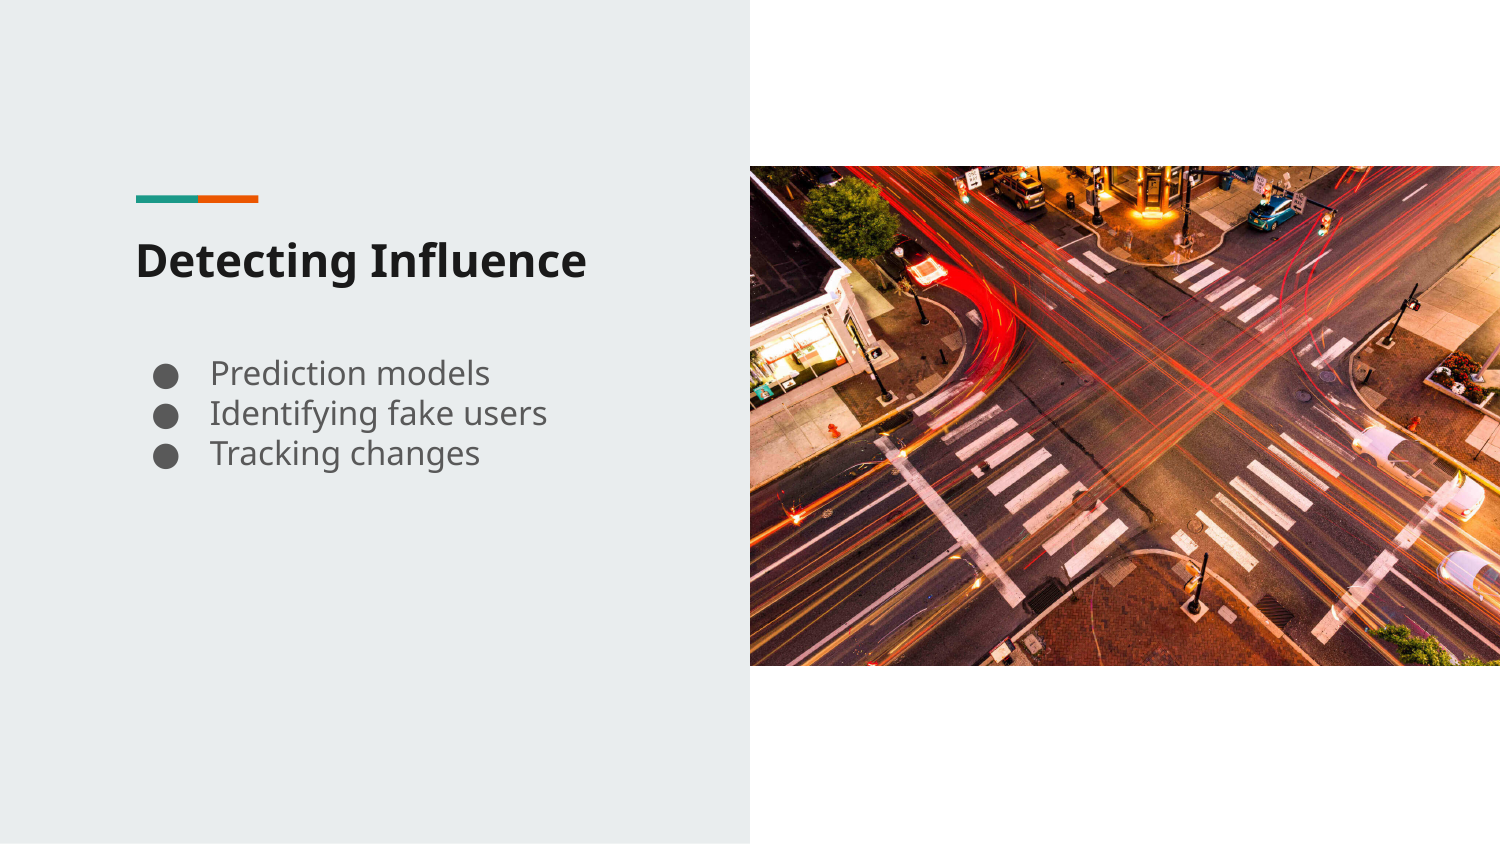

# Detecting Influence
Prediction models
Identifying fake users
Tracking changes